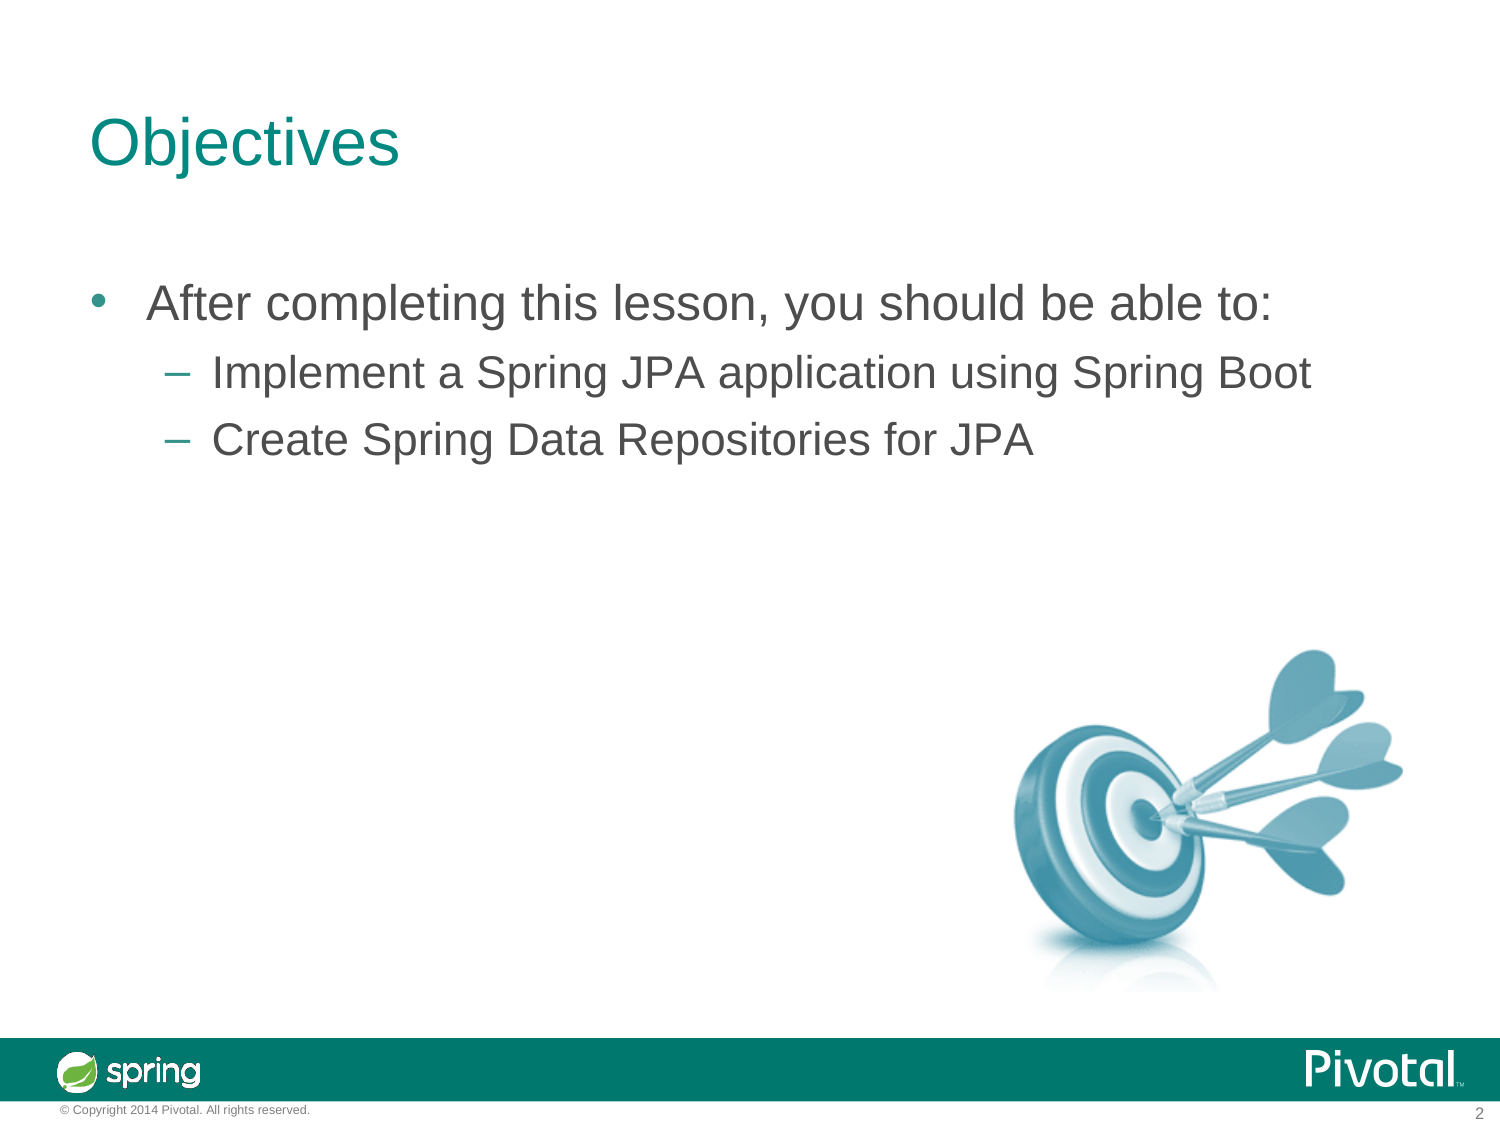

# Objectives
After completing this lesson, you should be able to:
Implement a Spring JPA application using Spring Boot
Create Spring Data Repositories for JPA